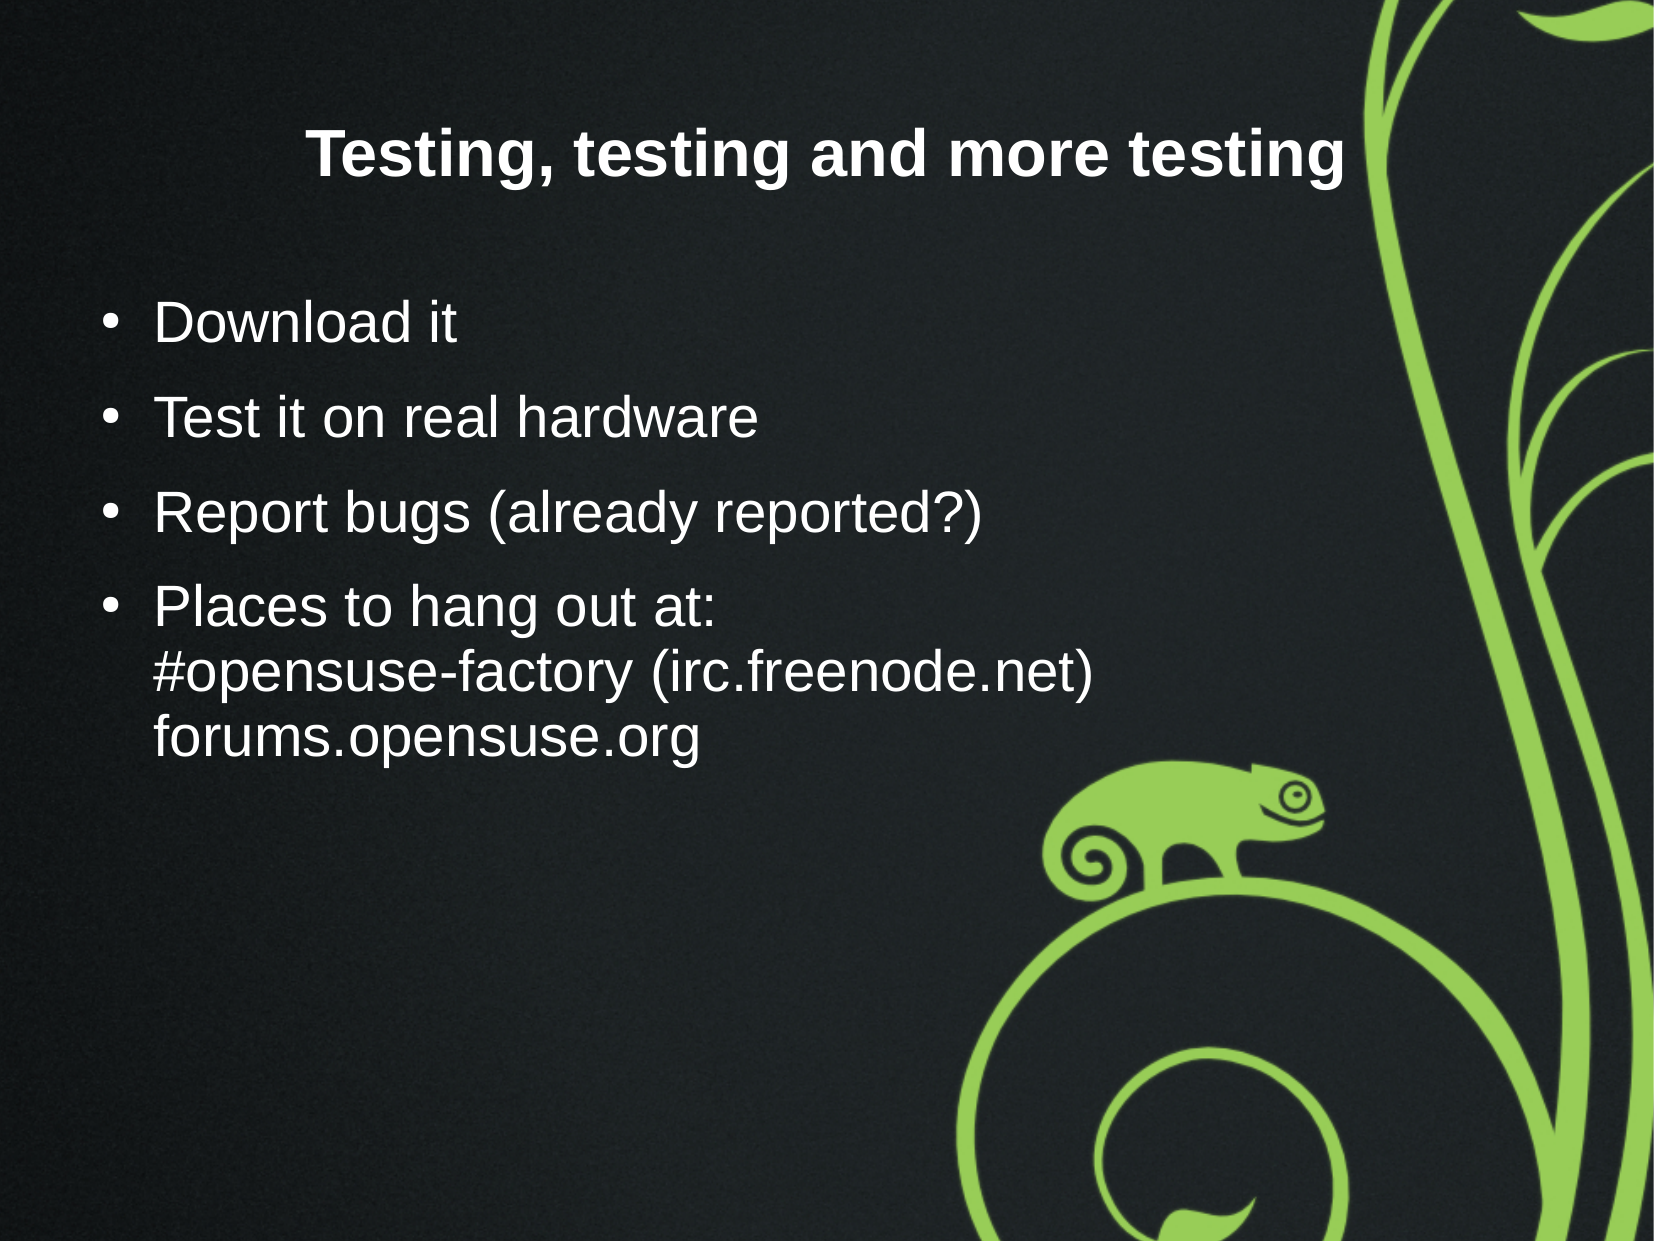

# Testing, testing and more testing
Download it
Test it on real hardware
Report bugs (already reported?)
Places to hang out at:
#opensuse-factory (irc.freenode.net)
forums.opensuse.org